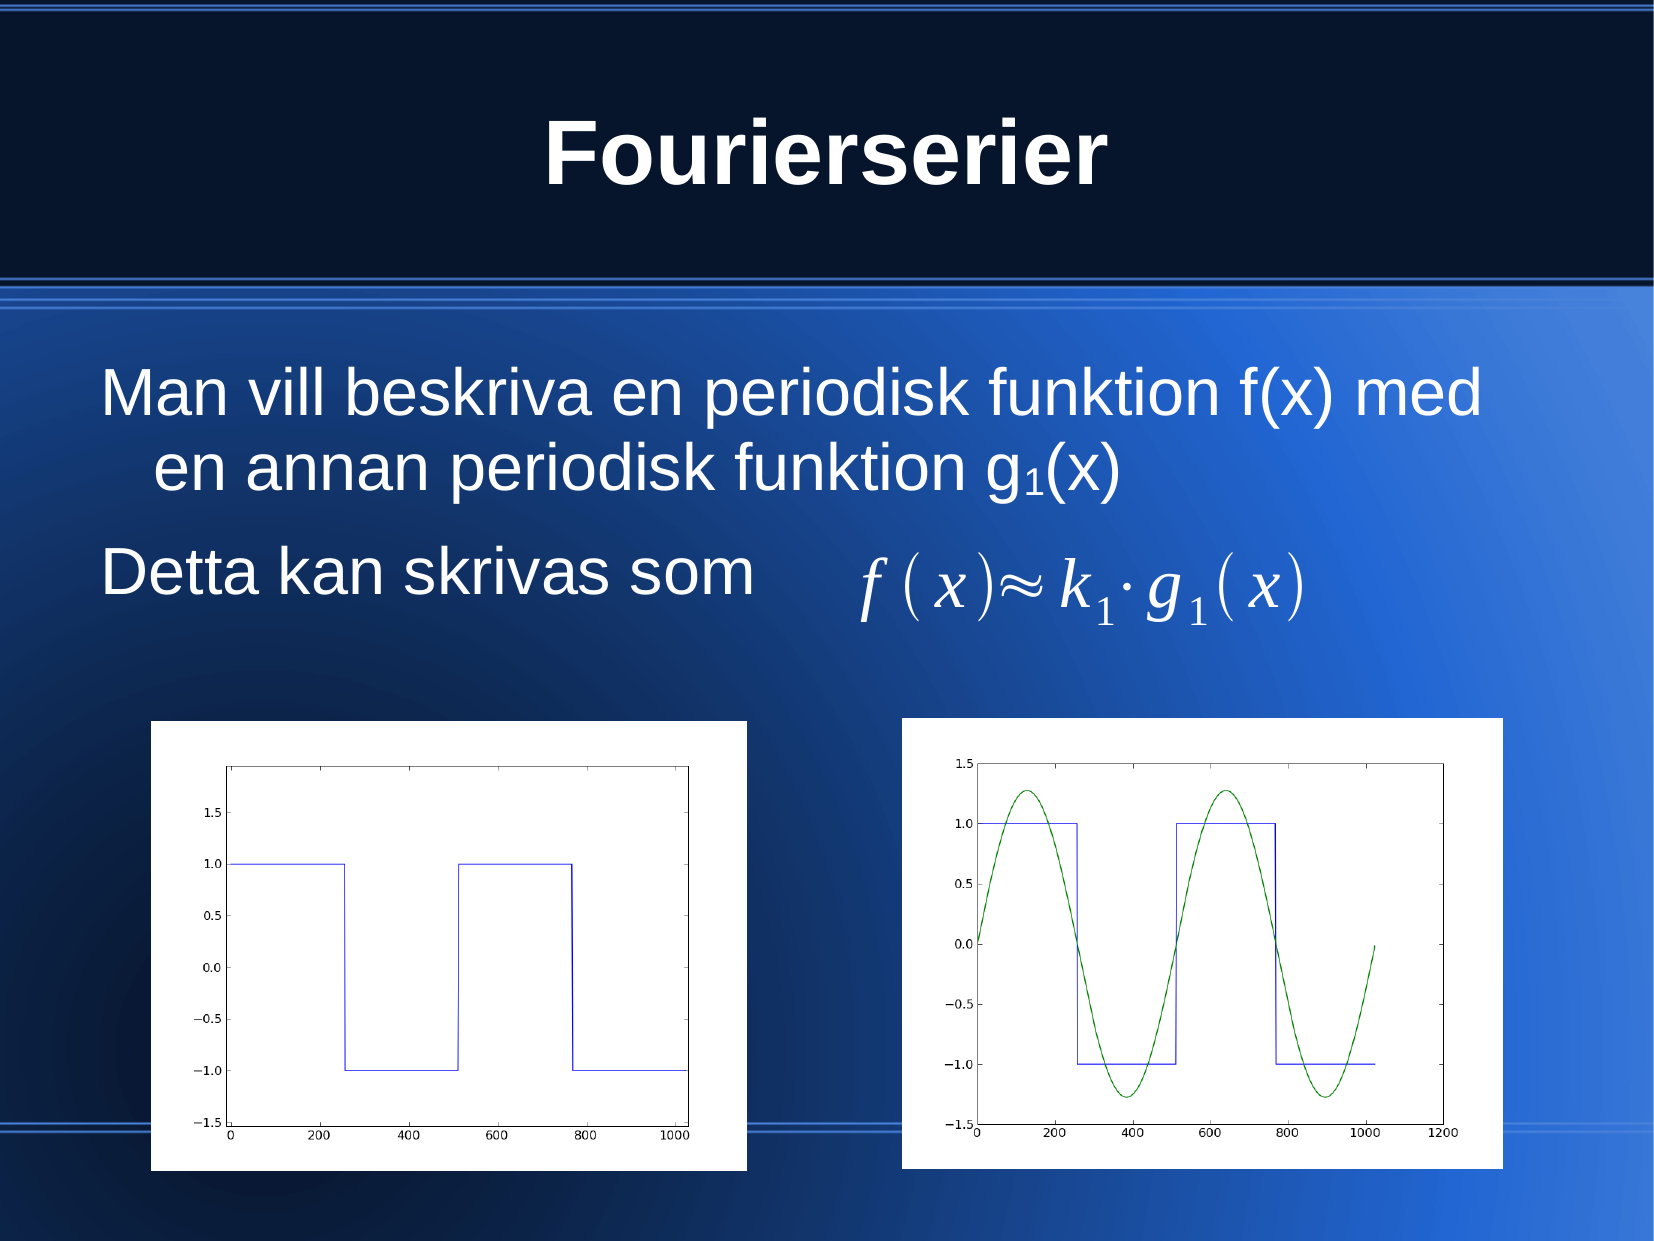

# Fourierserier
Man vill beskriva en periodisk funktion f(x) med en annan periodisk funktion g1(x)
Detta kan skrivas som